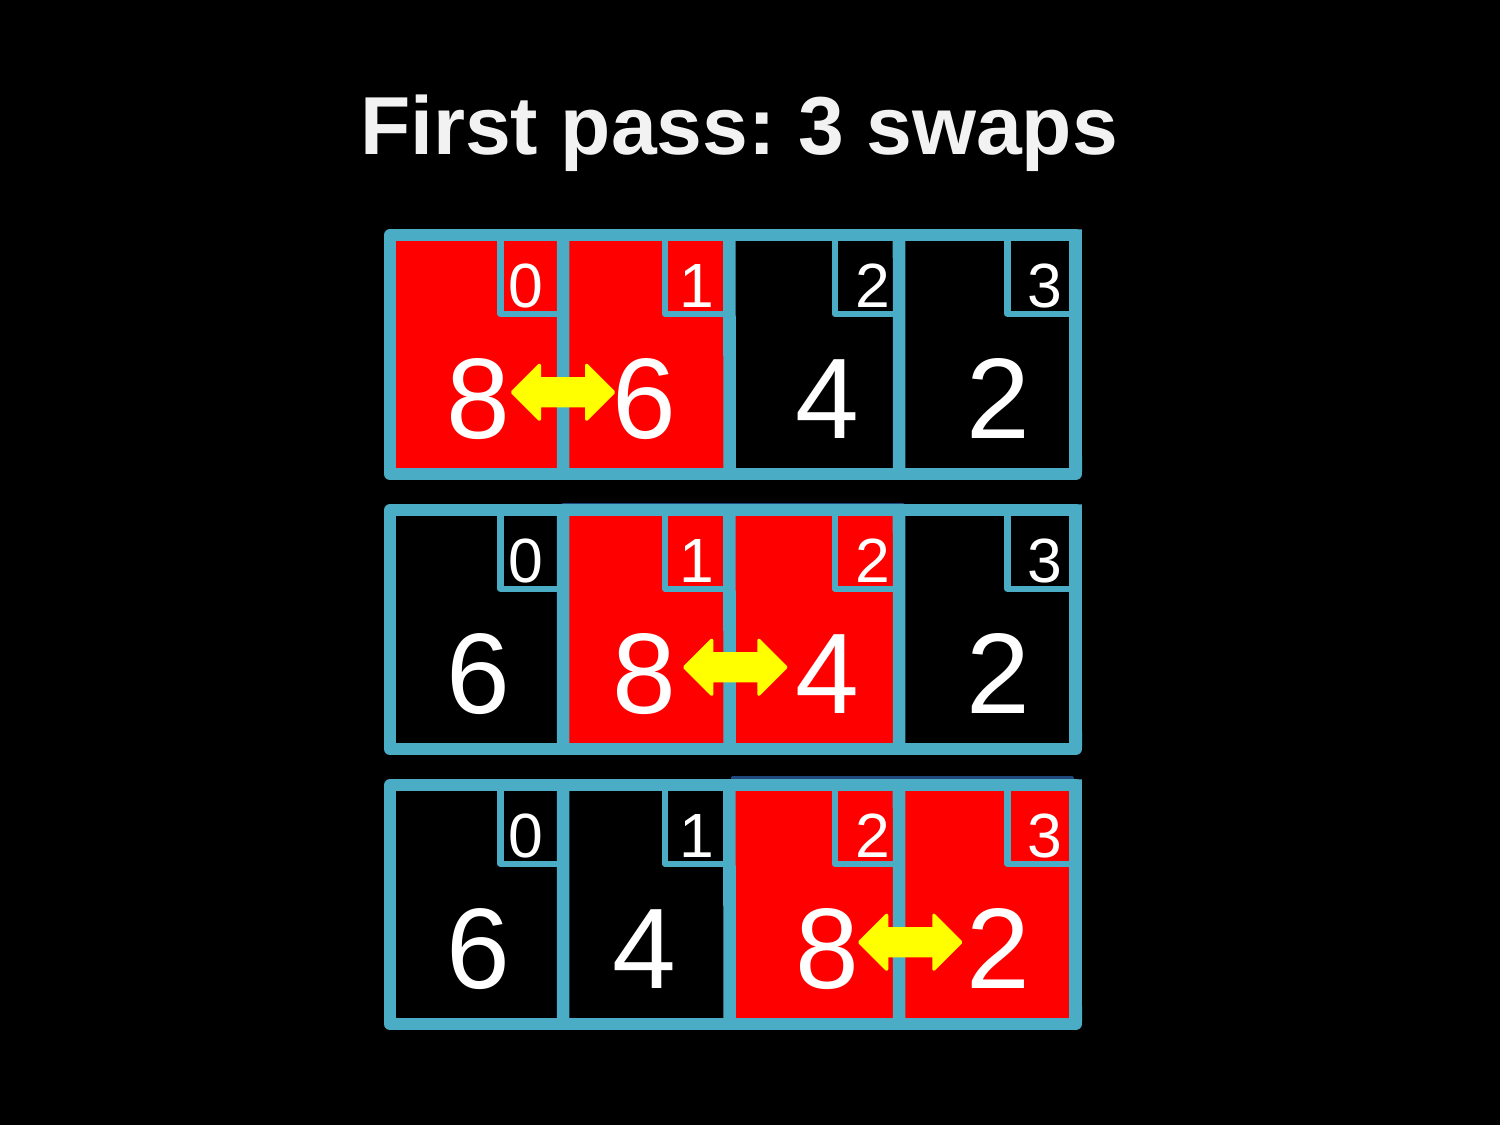

First pass: 3 swaps
0
1
2
3
8
6
4
2
0
1
2
3
6
8
4
2
0
1
2
3
6
4
8
2